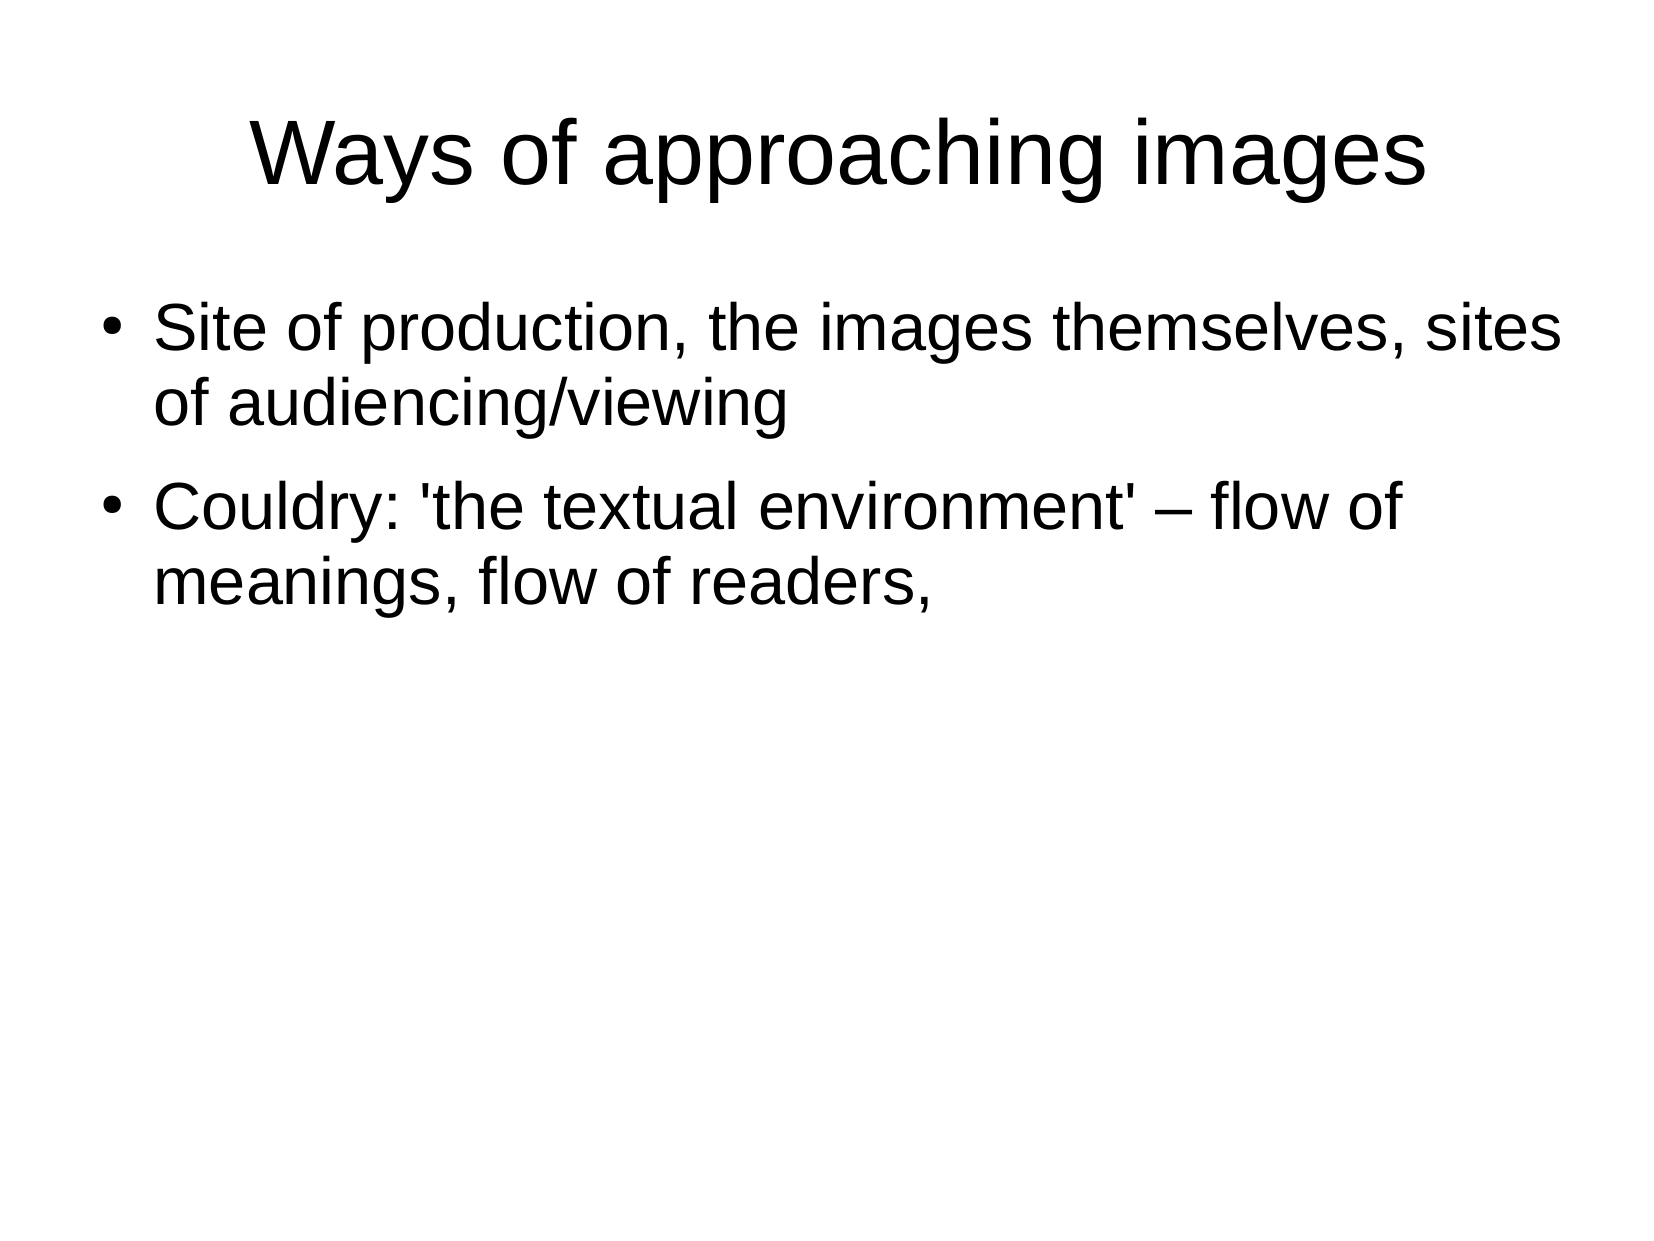

# Ways of approaching images
Site of production, the images themselves, sites of audiencing/viewing
Couldry: 'the textual environment' – flow of meanings, flow of readers,